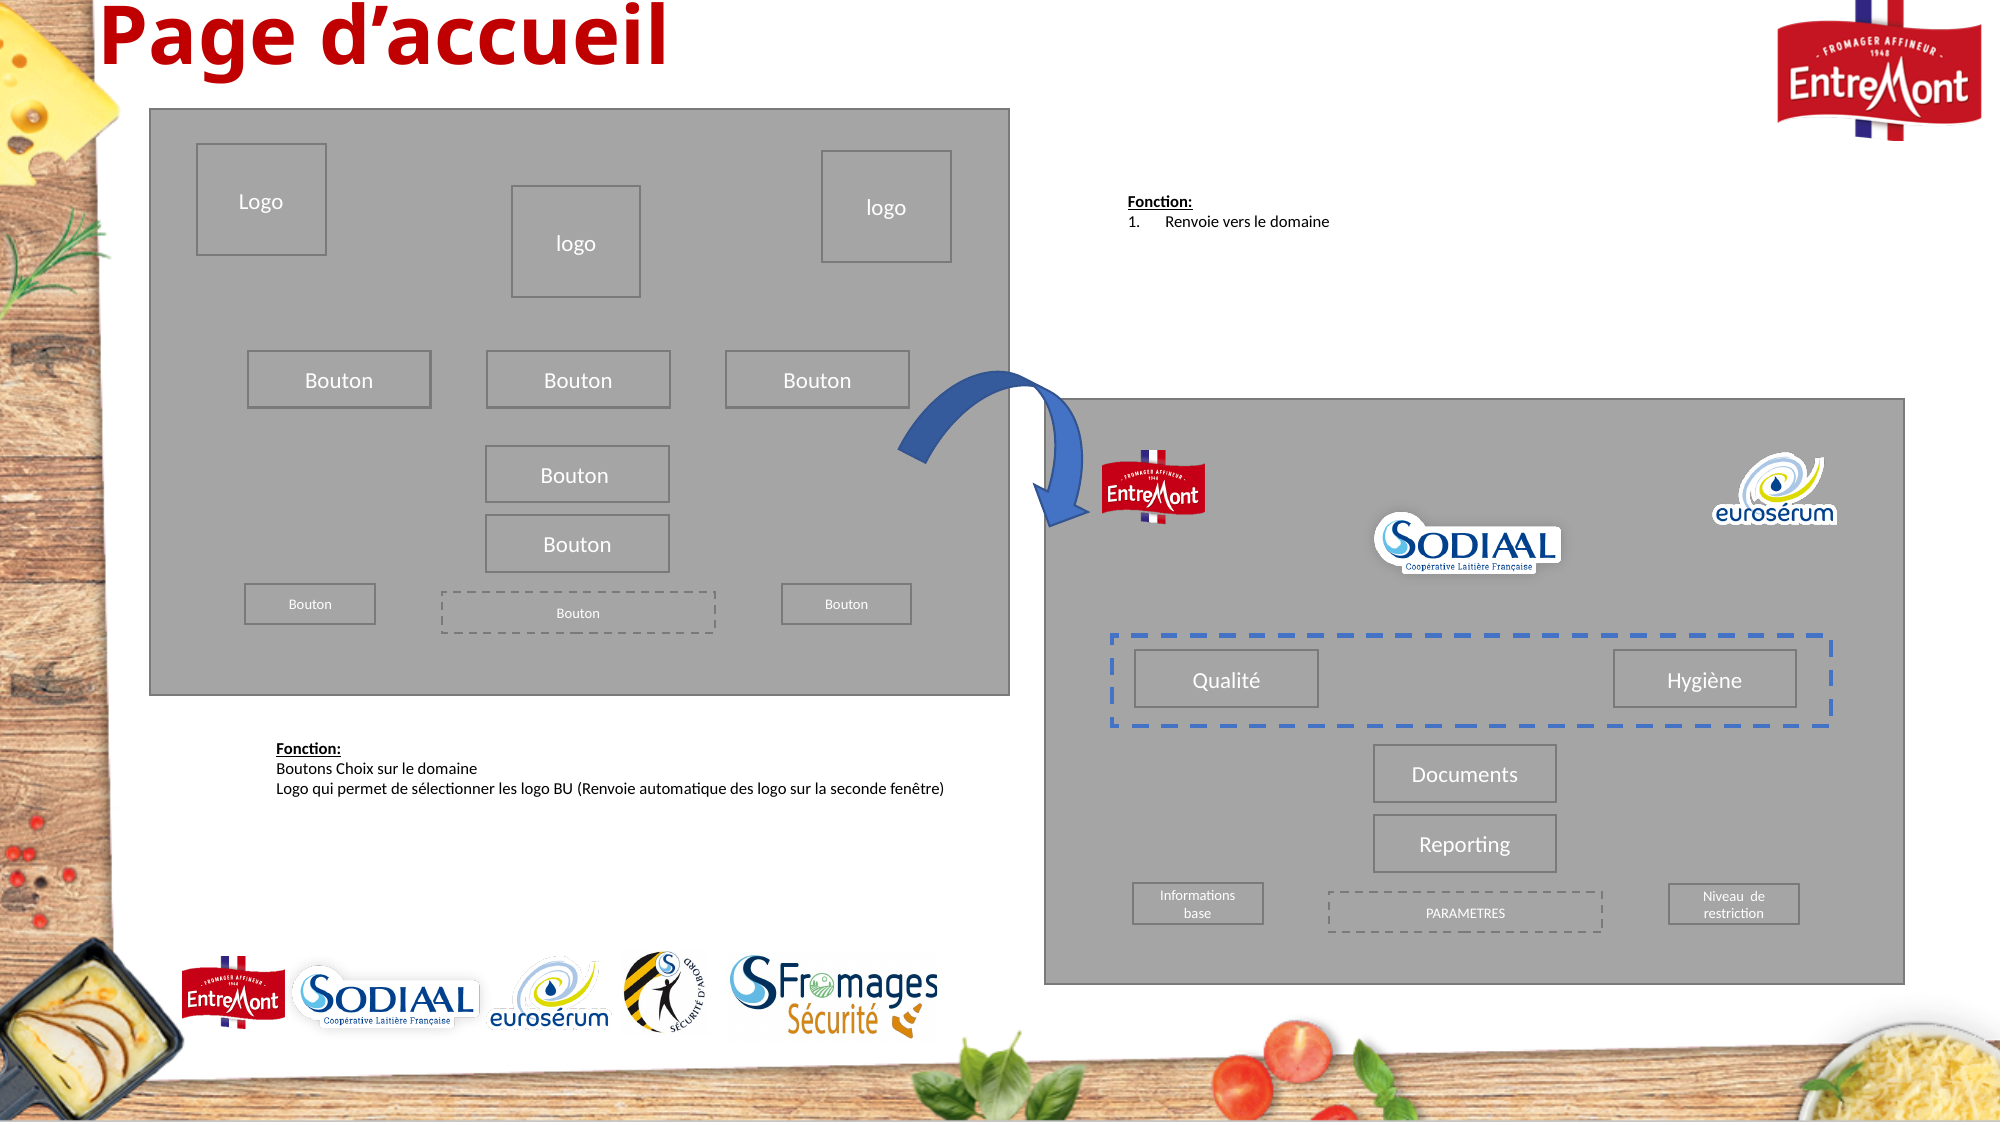

Page d’accueil
Logo
logo
Fonction:
Renvoie vers le domaine
logo
Bouton
Bouton
Bouton
Bouton
Bouton
Bouton
Bouton
Bouton
Qualité
Hygiène
Fonction:
Boutons Choix sur le domaine
Logo qui permet de sélectionner les logo BU (Renvoie automatique des logo sur la seconde fenêtre)
Documents
Reporting
Informations base
Niveau de restriction
PARAMETRES